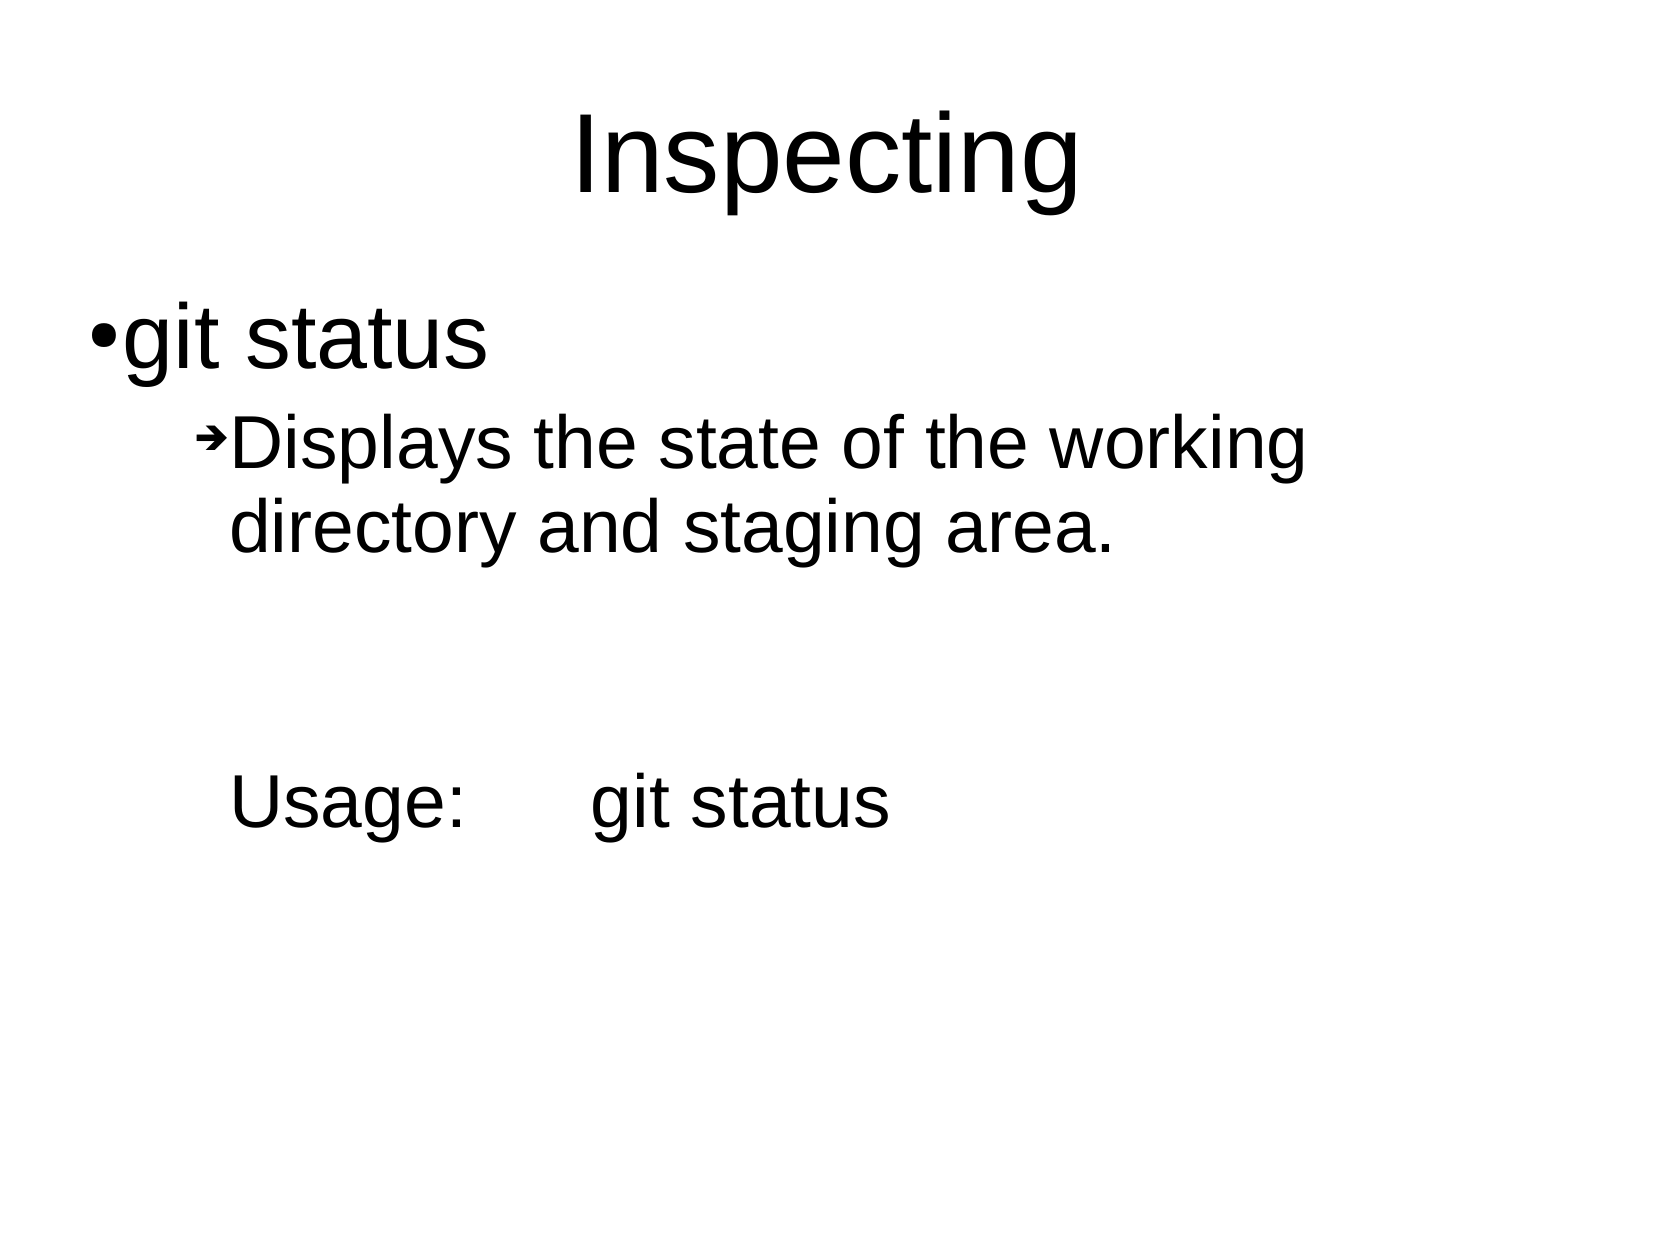

# Inspecting
git status
Displays the state of the working directory and staging area.
Usage: git status